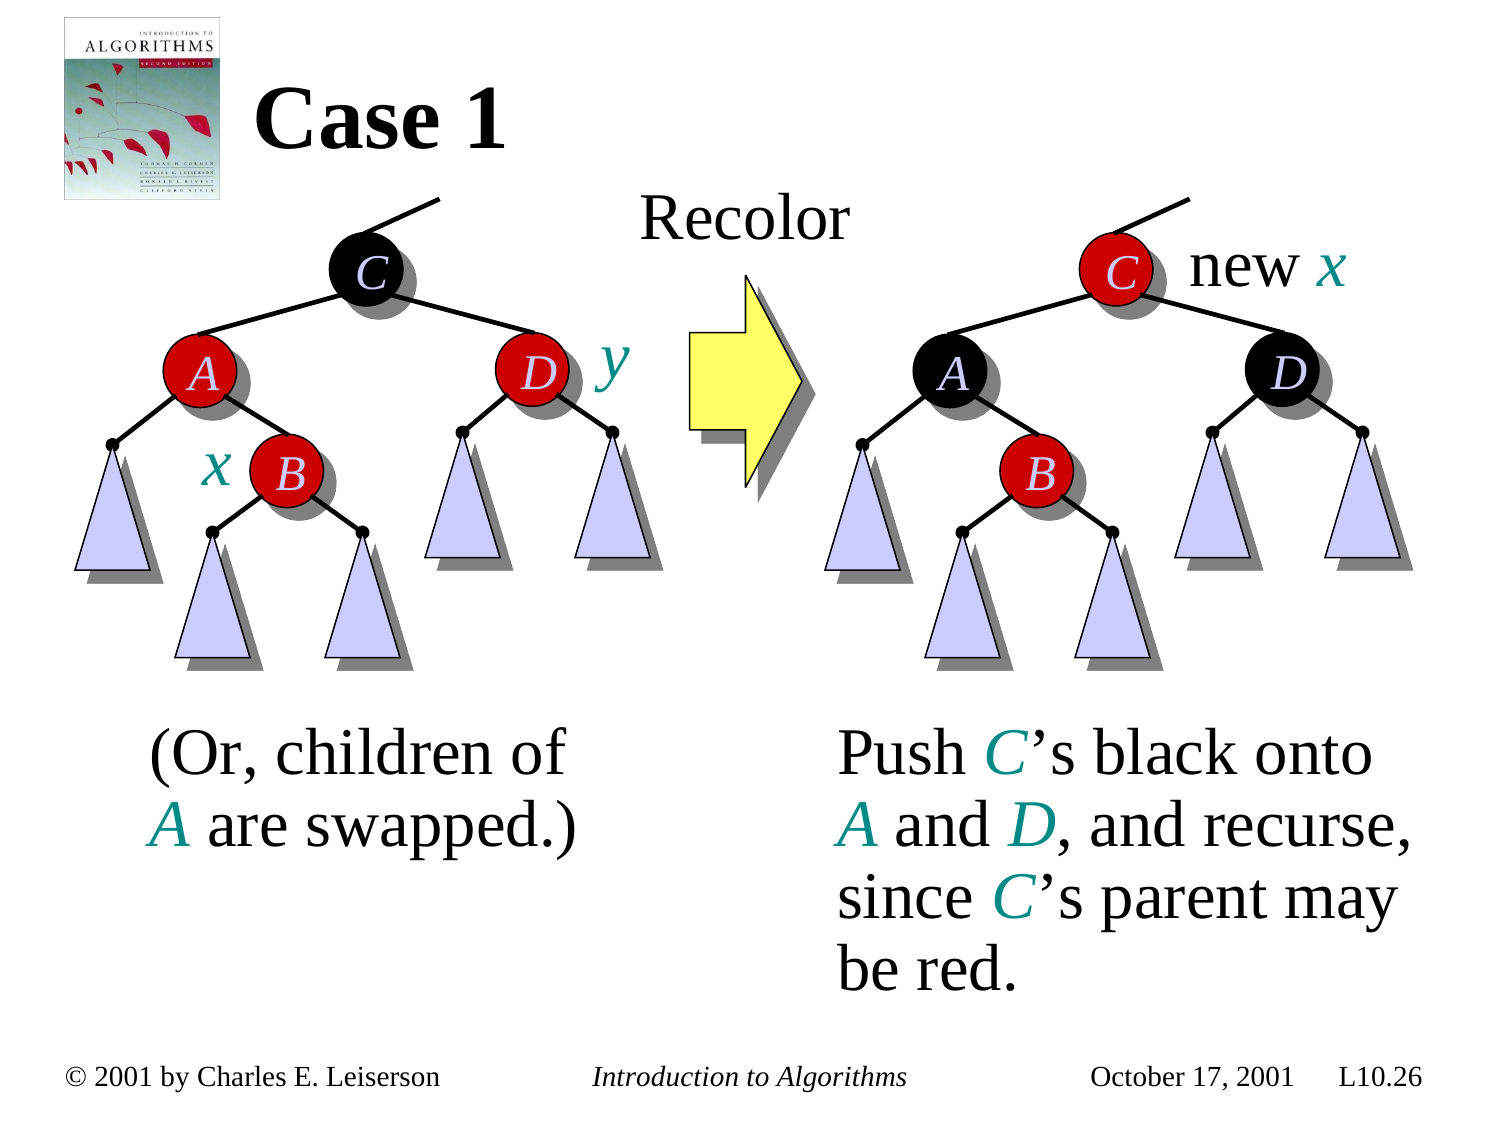

# Case 1
Recolor
new x
C
D
A
B
Push C’s black onto A and D, and recurse, since C’s parent may be red.
C
y
D
A
x
B
(Or, children of A are swapped.)
Introduction to Algorithms
October 17, 2001 L10.